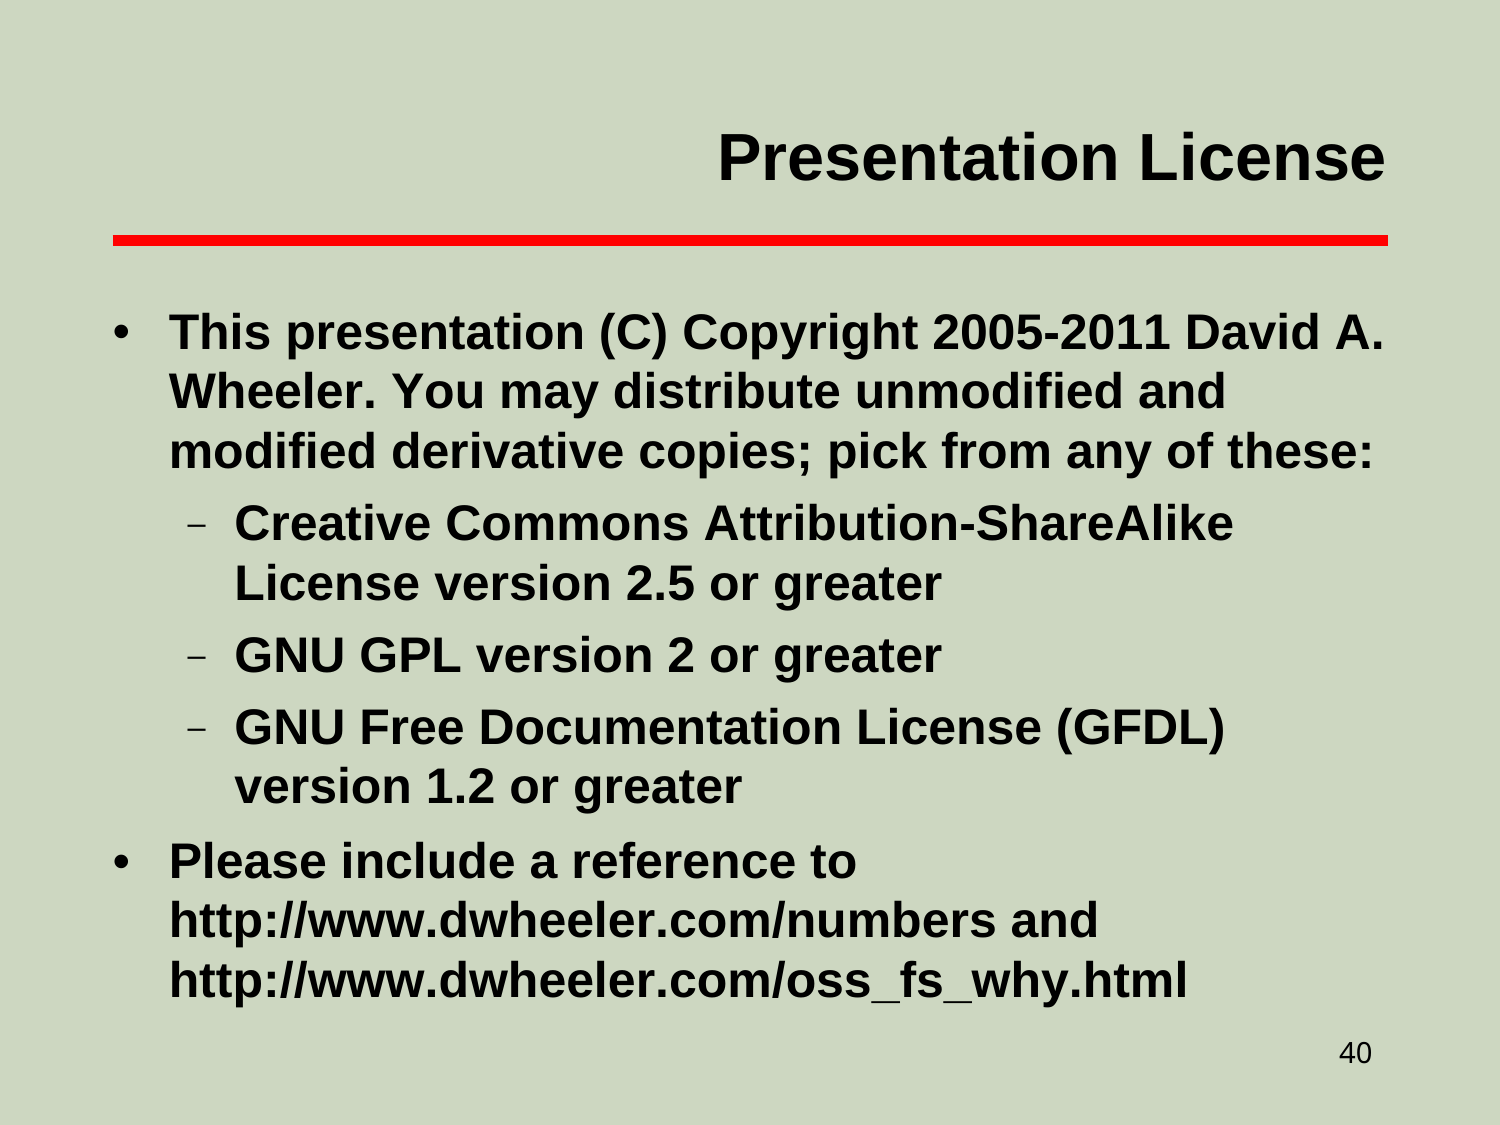

# Presentation License
This presentation (C) Copyright 2005-2011 David A. Wheeler. You may distribute unmodified and modified derivative copies; pick from any of these:
Creative Commons Attribution-ShareAlike License version 2.5 or greater
GNU GPL version 2 or greater
GNU Free Documentation License (GFDL) version 1.2 or greater
Please include a reference to http://www.dwheeler.com/numbers and http://www.dwheeler.com/oss_fs_why.html